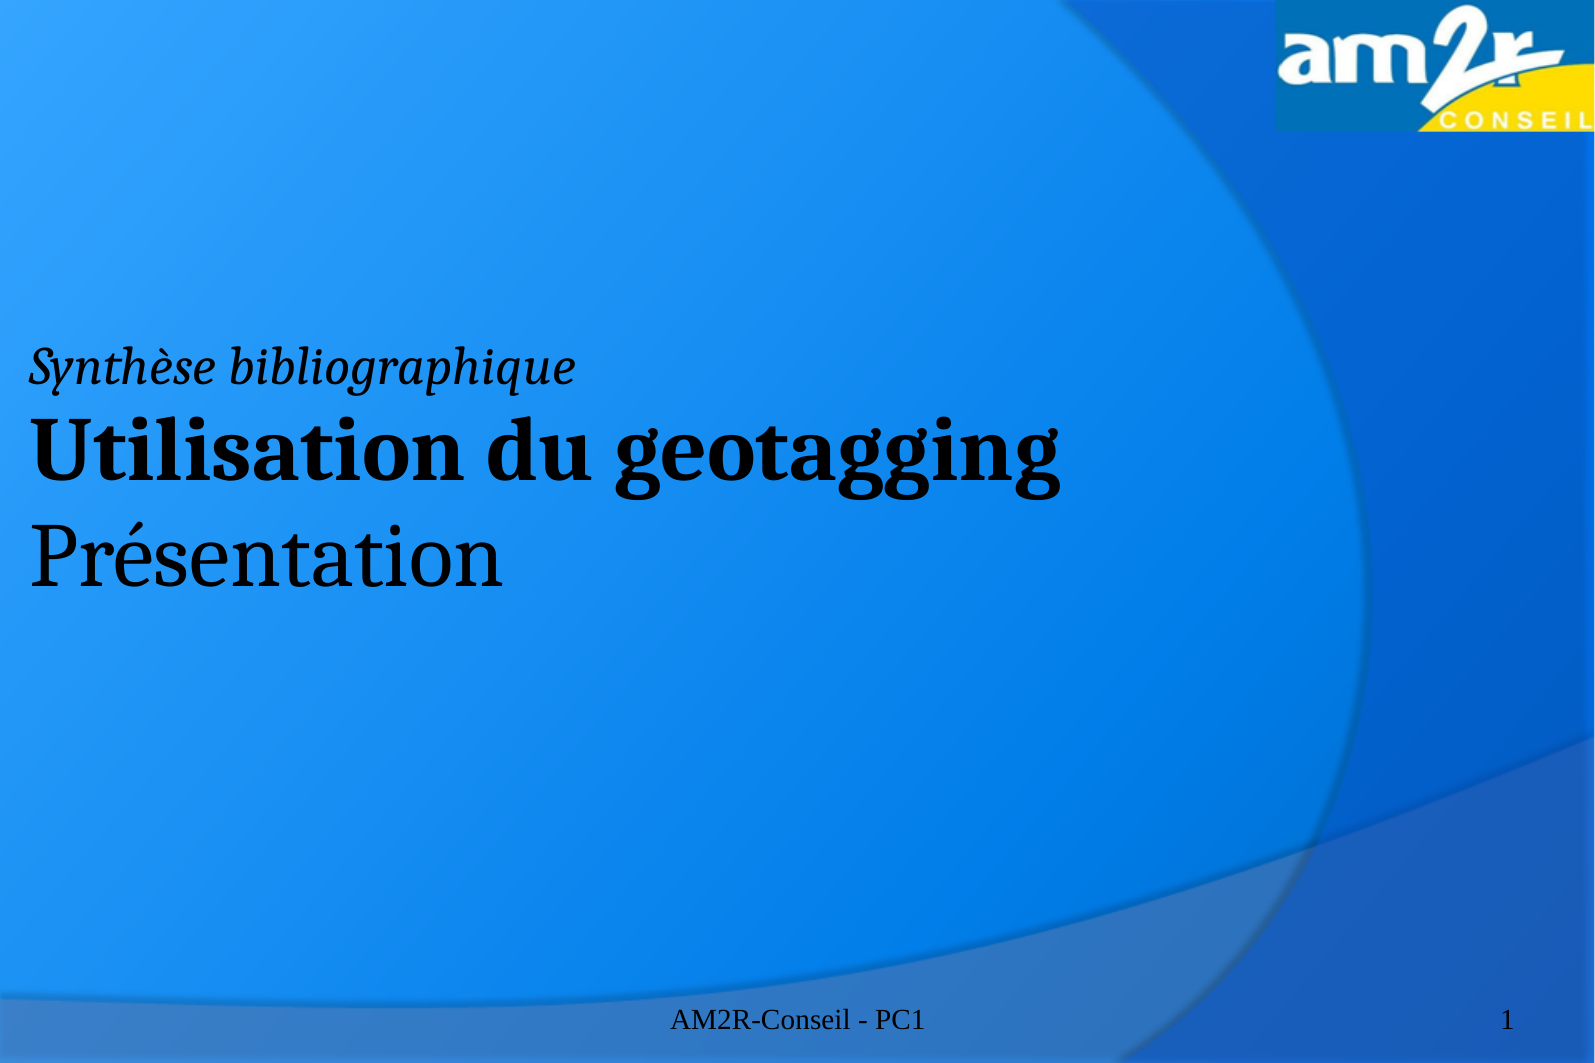

# Synthèse bibliographique Utilisation du geotagging Présentation
AM2R-Conseil - PC1
1